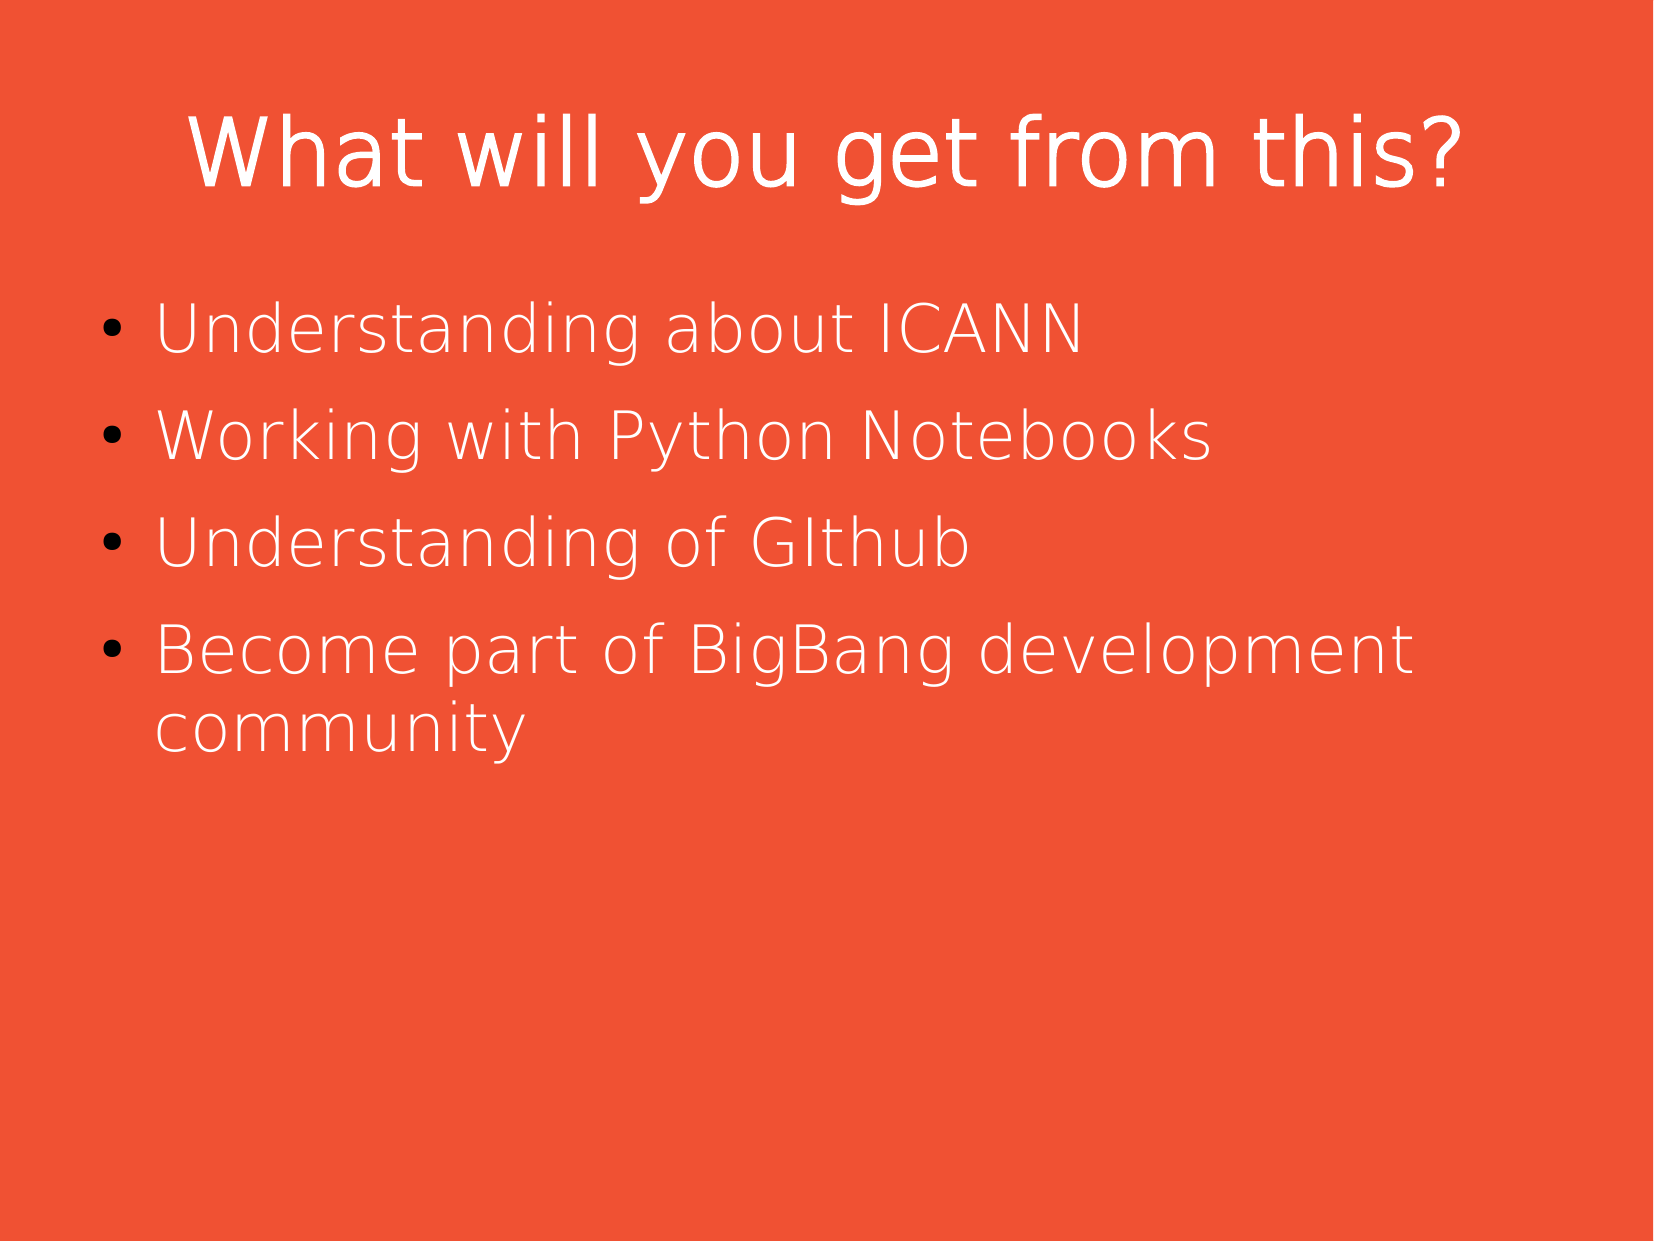

# What will you get from this?
Understanding about ICANN
Working with Python Notebooks
Understanding of GIthub
Become part of BigBang development community